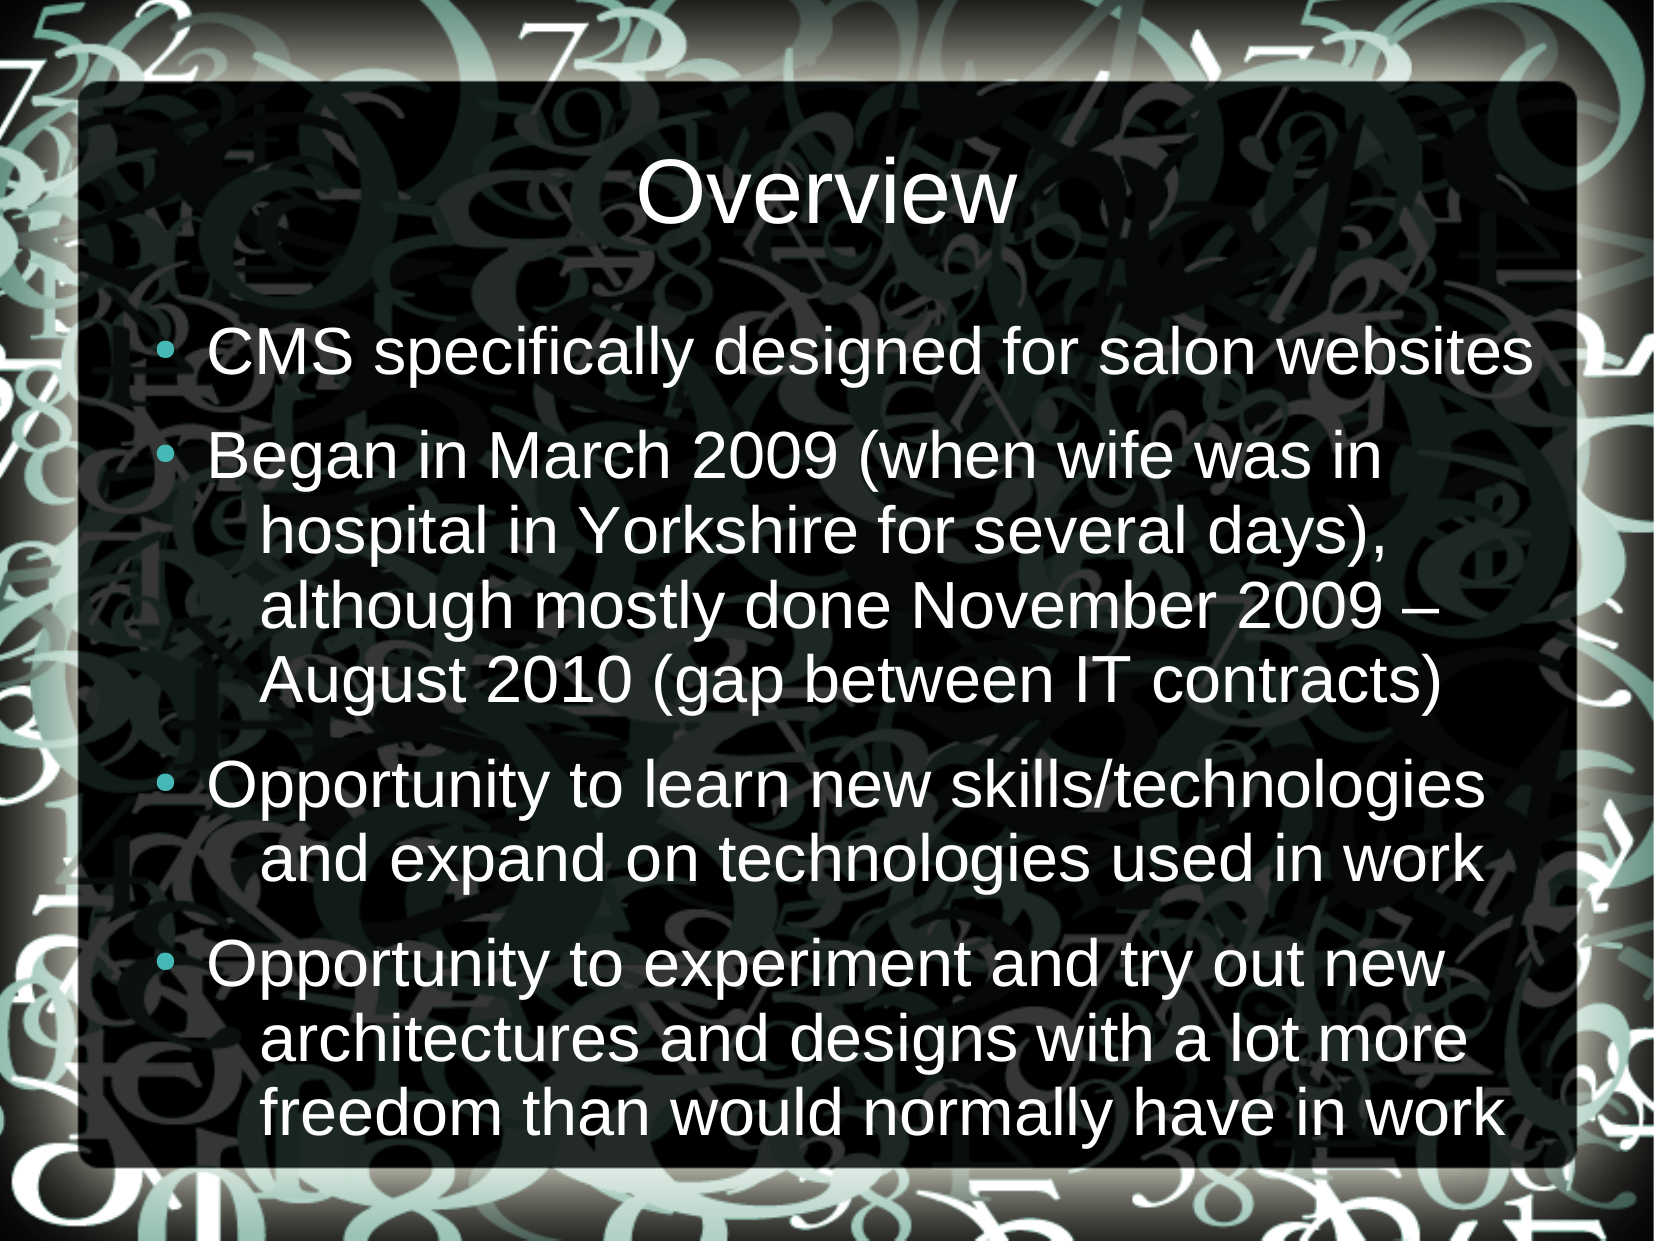

# Overview
CMS specifically designed for salon websites
Began in March 2009 (when wife was in hospital in Yorkshire for several days), although mostly done November 2009 – August 2010 (gap between IT contracts)
Opportunity to learn new skills/technologies and expand on technologies used in work
Opportunity to experiment and try out new architectures and designs with a lot more freedom than would normally have in work